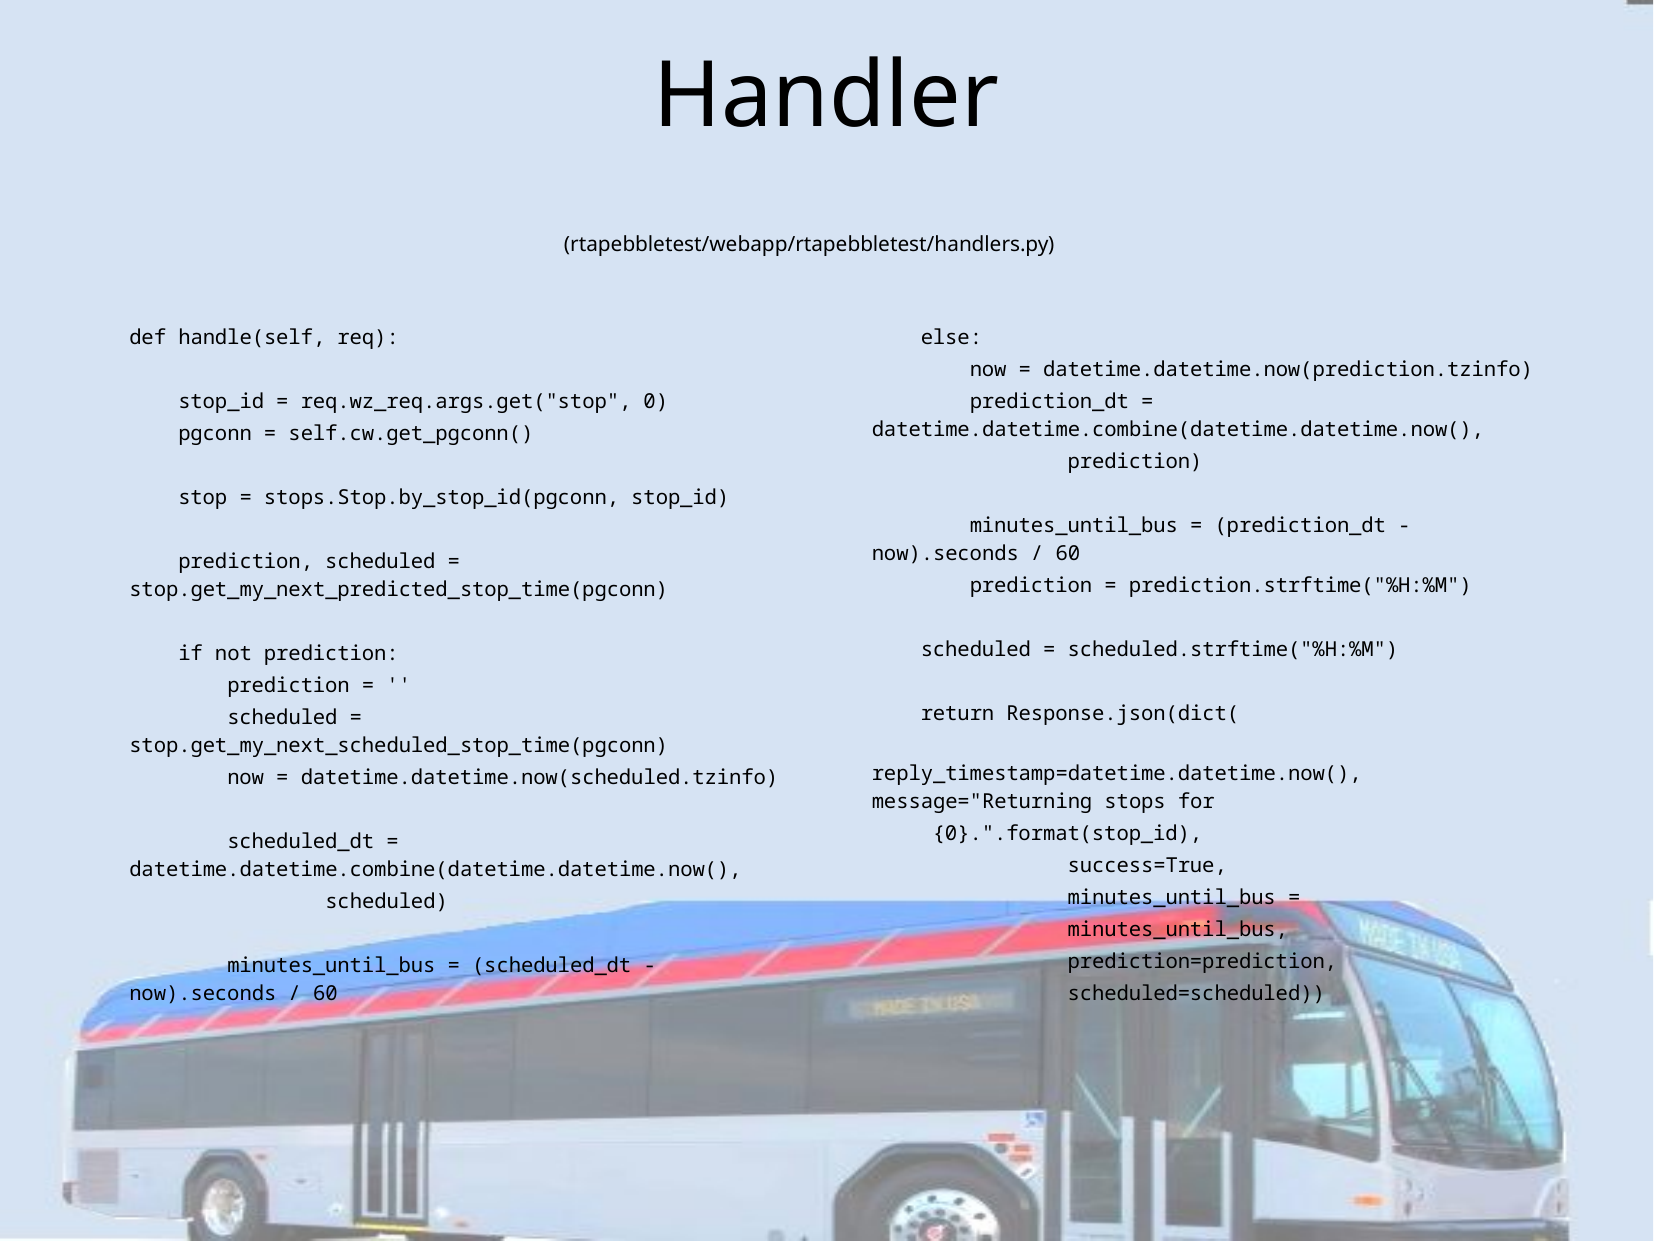

# Handler (rtapebbletest/webapp/rtapebbletest/handlers.py)
def handle(self, req):
 stop_id = req.wz_req.args.get("stop", 0)
 pgconn = self.cw.get_pgconn()
 stop = stops.Stop.by_stop_id(pgconn, stop_id)
 prediction, scheduled = stop.get_my_next_predicted_stop_time(pgconn)
 if not prediction:
 prediction = ''
 scheduled = stop.get_my_next_scheduled_stop_time(pgconn)
 now = datetime.datetime.now(scheduled.tzinfo)
 scheduled_dt = datetime.datetime.combine(datetime.datetime.now(),
 scheduled)
 minutes_until_bus = (scheduled_dt - now).seconds / 60
 else:
 now = datetime.datetime.now(prediction.tzinfo)
 prediction_dt = datetime.datetime.combine(datetime.datetime.now(),
 prediction)
 minutes_until_bus = (prediction_dt - now).seconds / 60
 prediction = prediction.strftime("%H:%M")
 scheduled = scheduled.strftime("%H:%M")
 return Response.json(dict(
 reply_timestamp=datetime.datetime.now(), message="Returning stops for
 {0}.".format(stop_id),
 success=True,
 minutes_until_bus =
 minutes_until_bus,
 prediction=prediction,
 scheduled=scheduled))